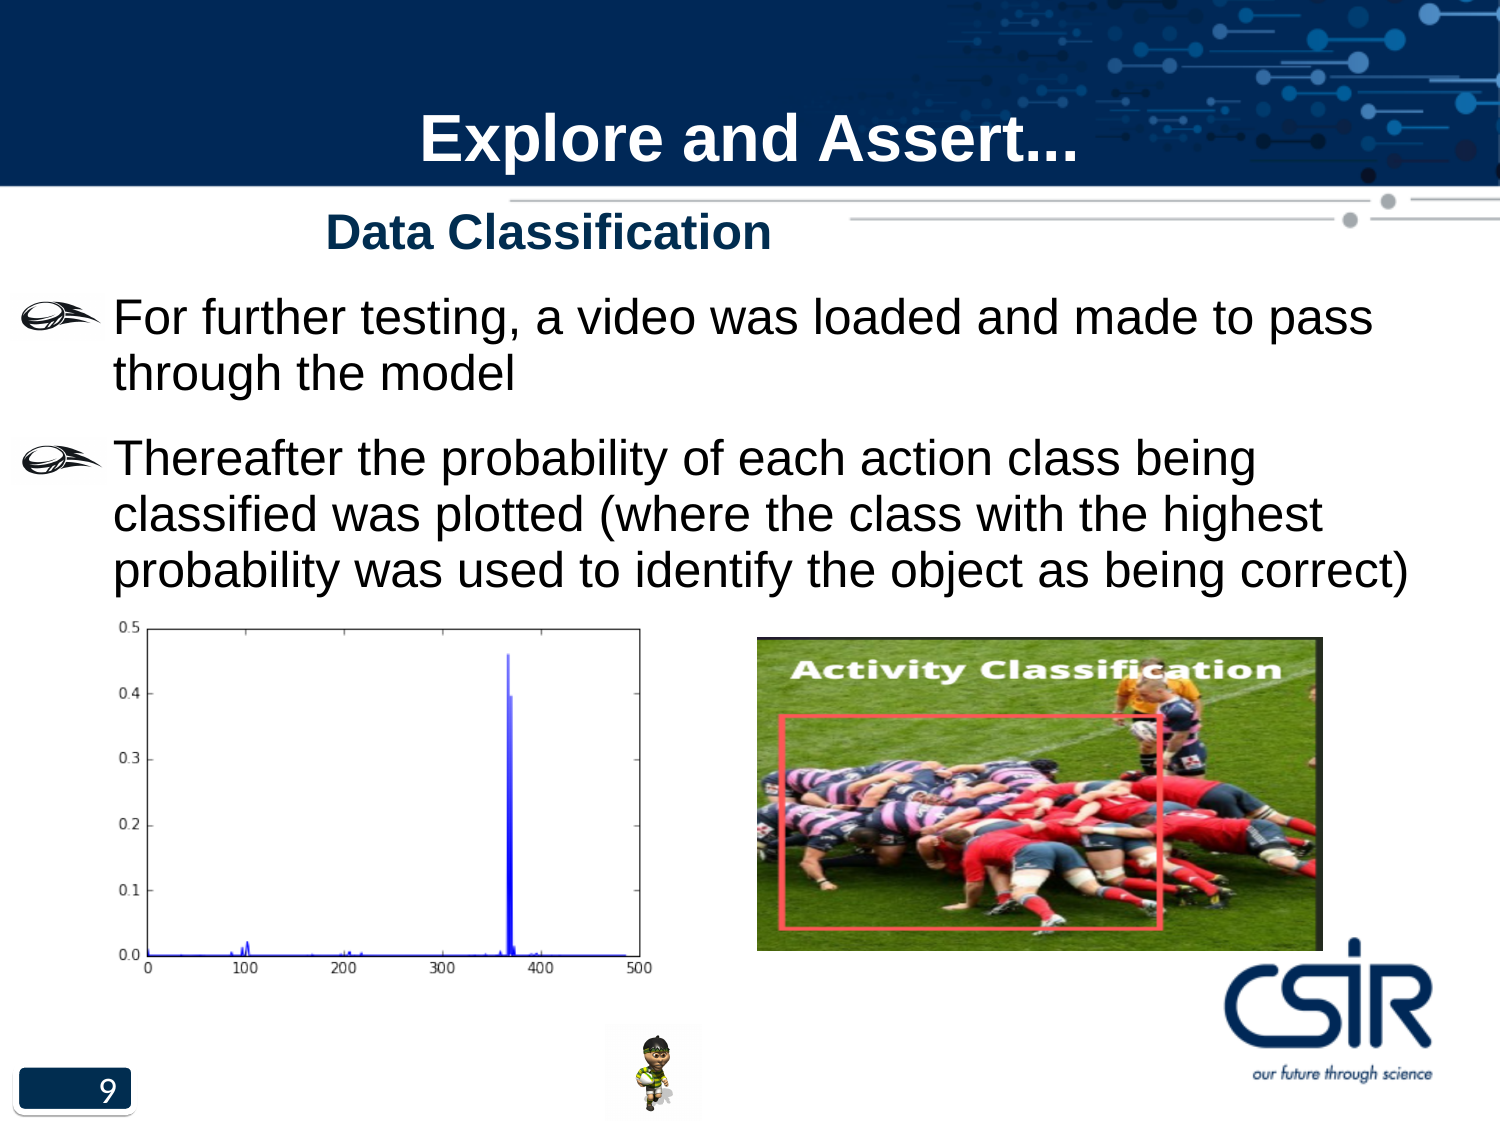

# Explore and Assert...
Data Classification
For further testing, a video was loaded and made to pass through the model
Thereafter the probability of each action class being classified was plotted (where the class with the highest probability was used to identify the object as being correct)